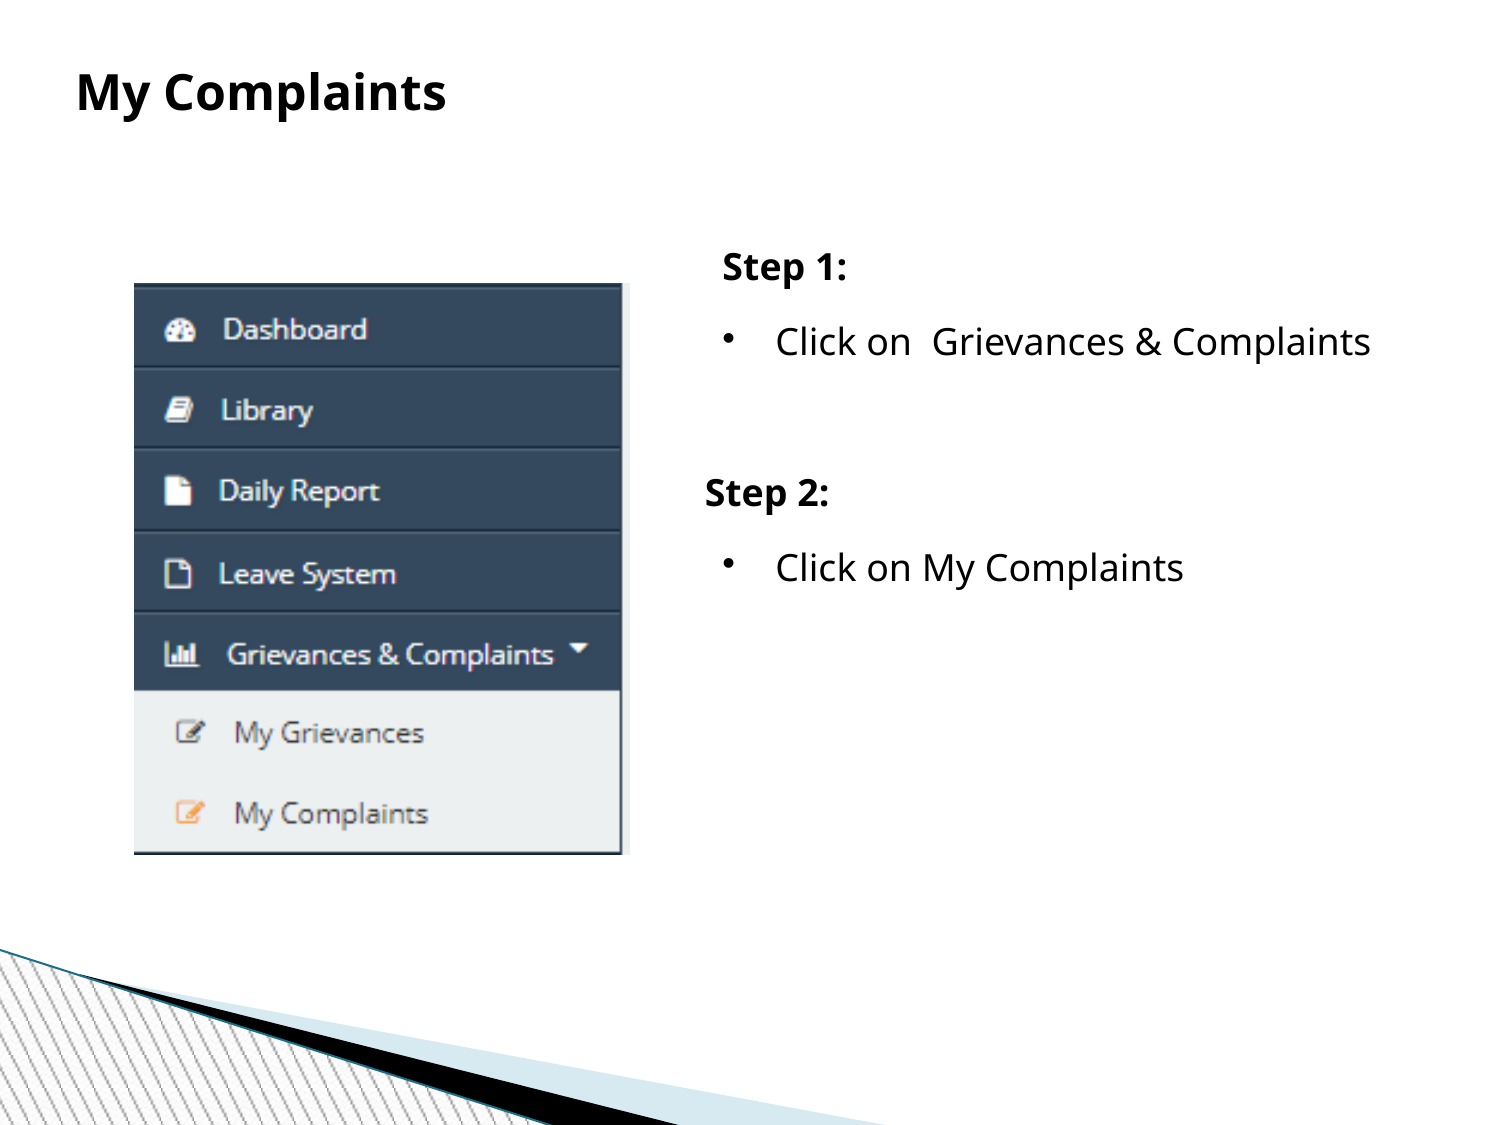

# My Complaints
Step 1:
Click on Grievances & Complaints
Step 2:
Click on My Complaints